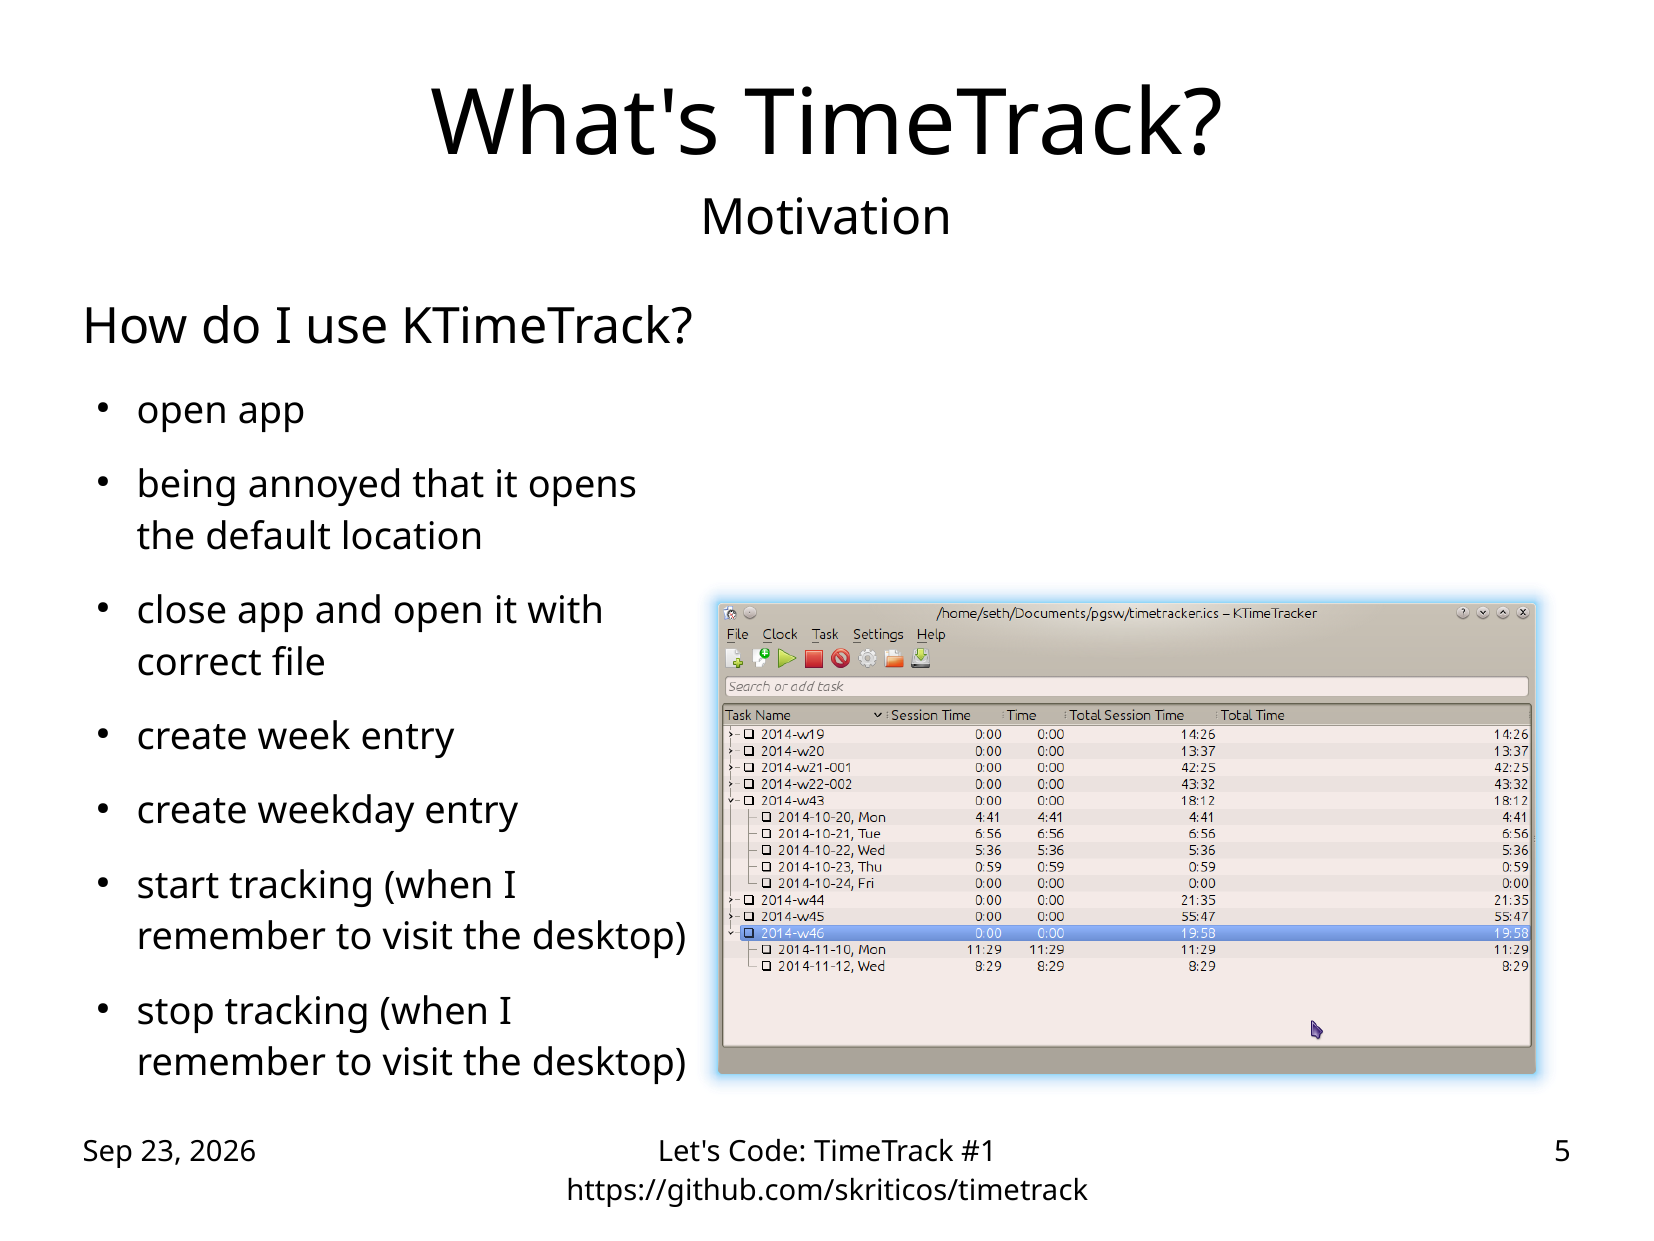

# What's TimeTrack? Motivation
How do I use KTimeTrack?
open app
being annoyed that it opens the default location
close app and open it with correct file
create week entry
create weekday entry
start tracking (when I remember to visit the desktop)
stop tracking (when I remember to visit the desktop)
Let's Code: TimeTrack #1\n https://github.com/skriticos/timetrack
5